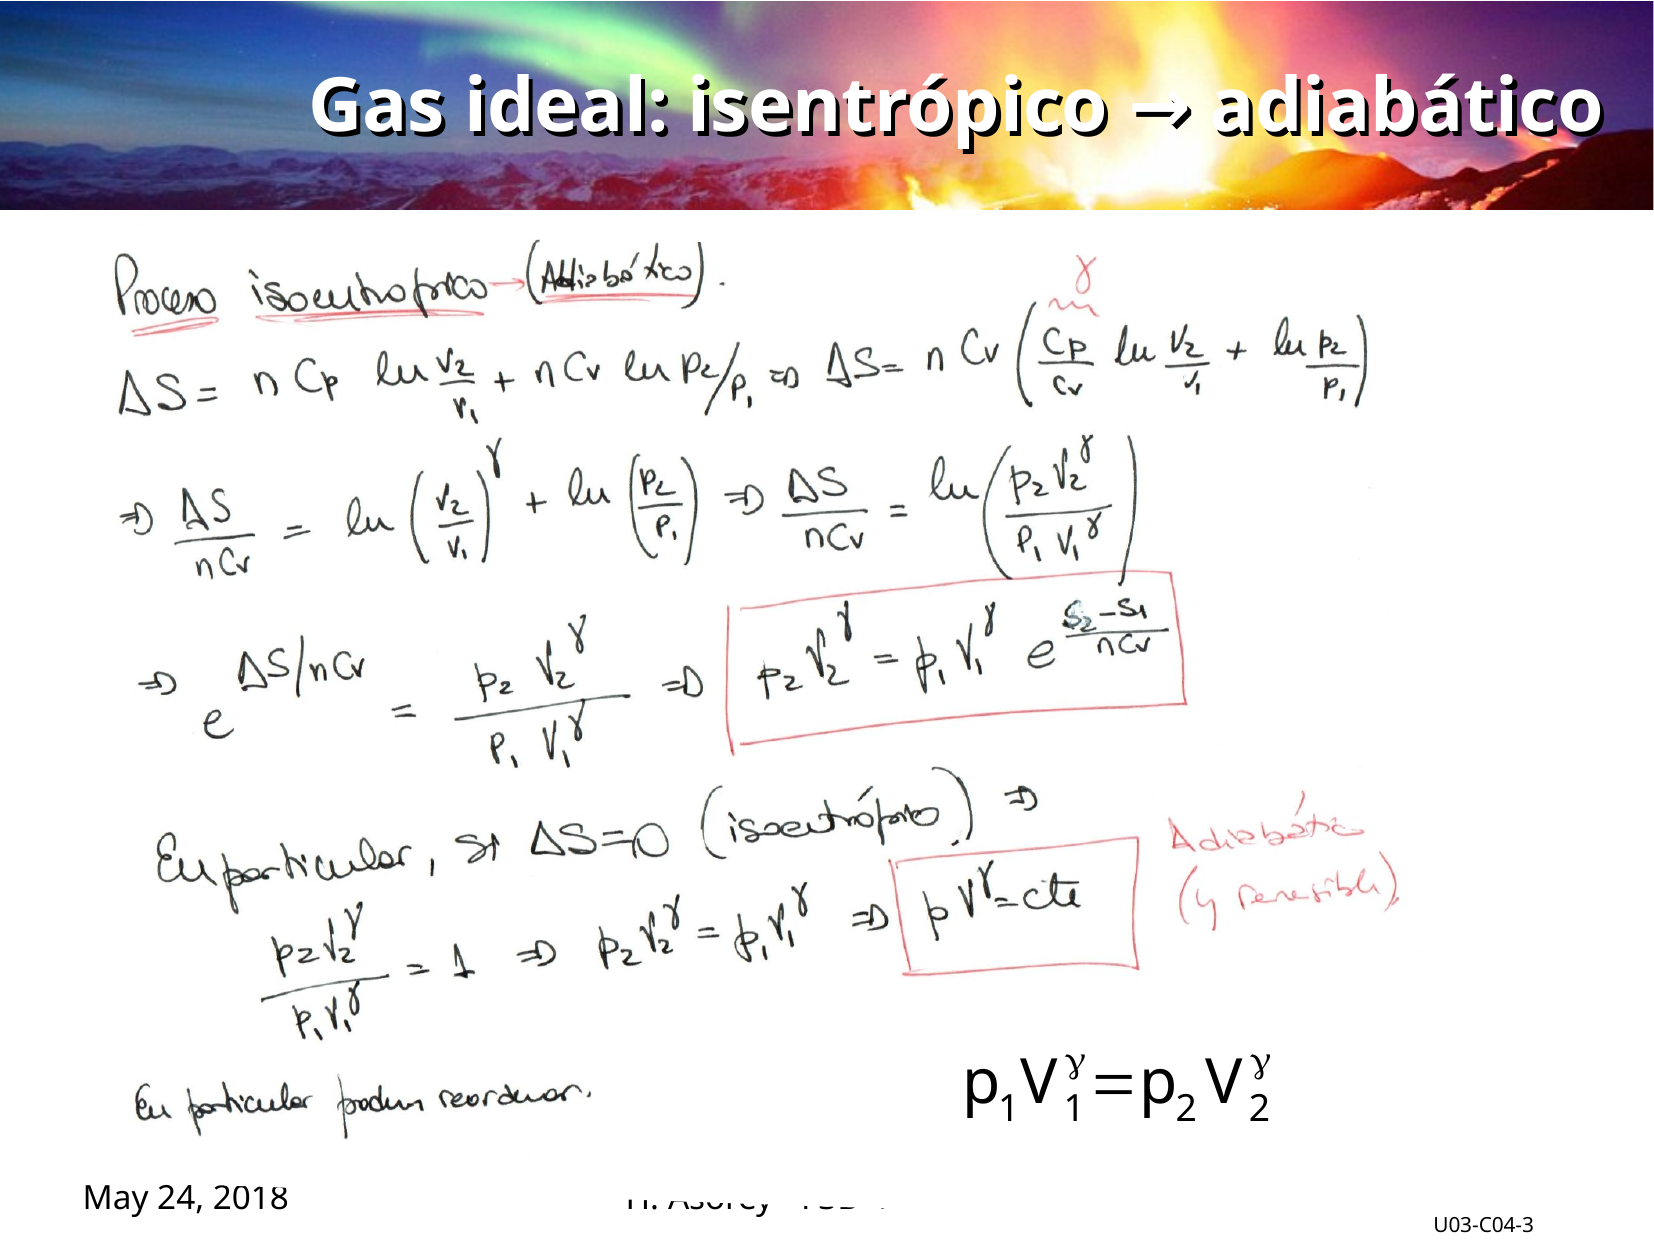

# Gas ideal: isentrópico → adiabático
		U03-C04-3
May 24, 2018
H. Asorey - F3B+F4A 2018
14